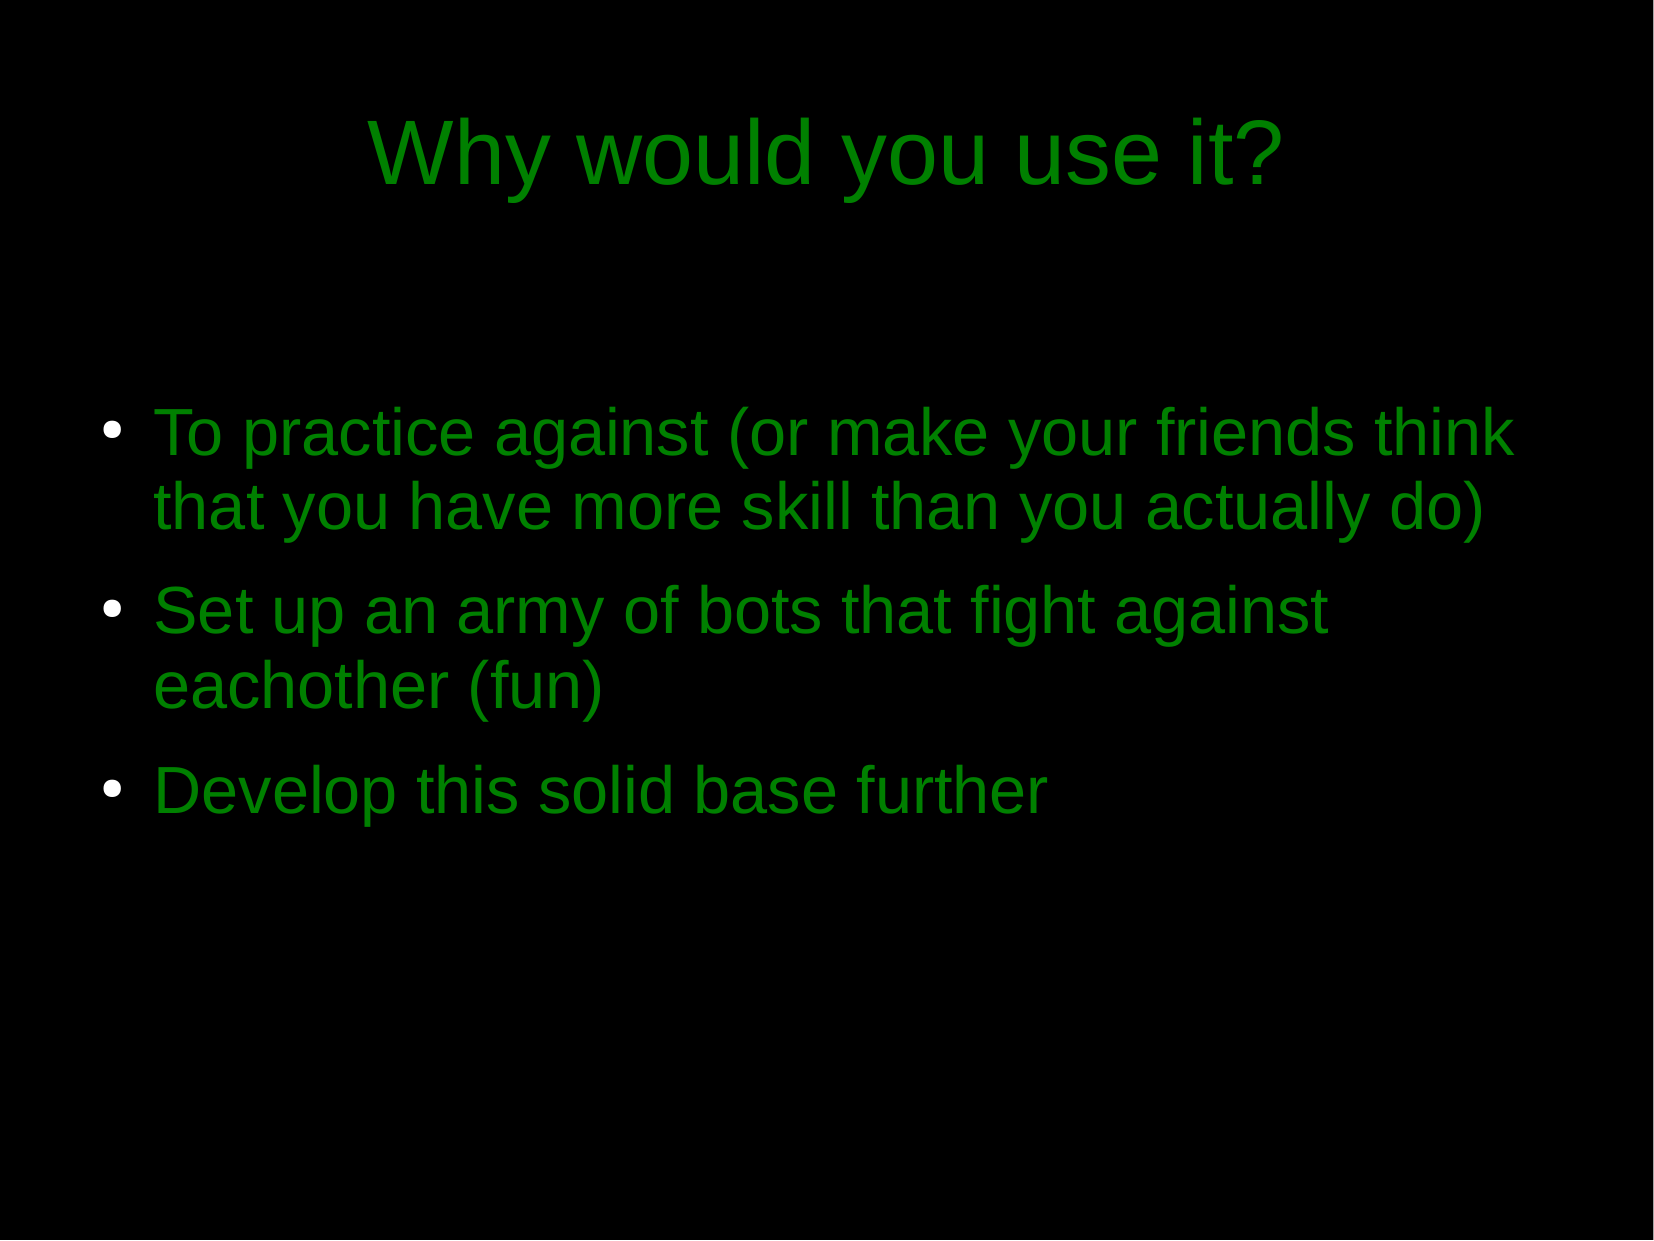

# Why would you use it?
To practice against (or make your friends think that you have more skill than you actually do)
Set up an army of bots that fight against eachother (fun)
Develop this solid base further